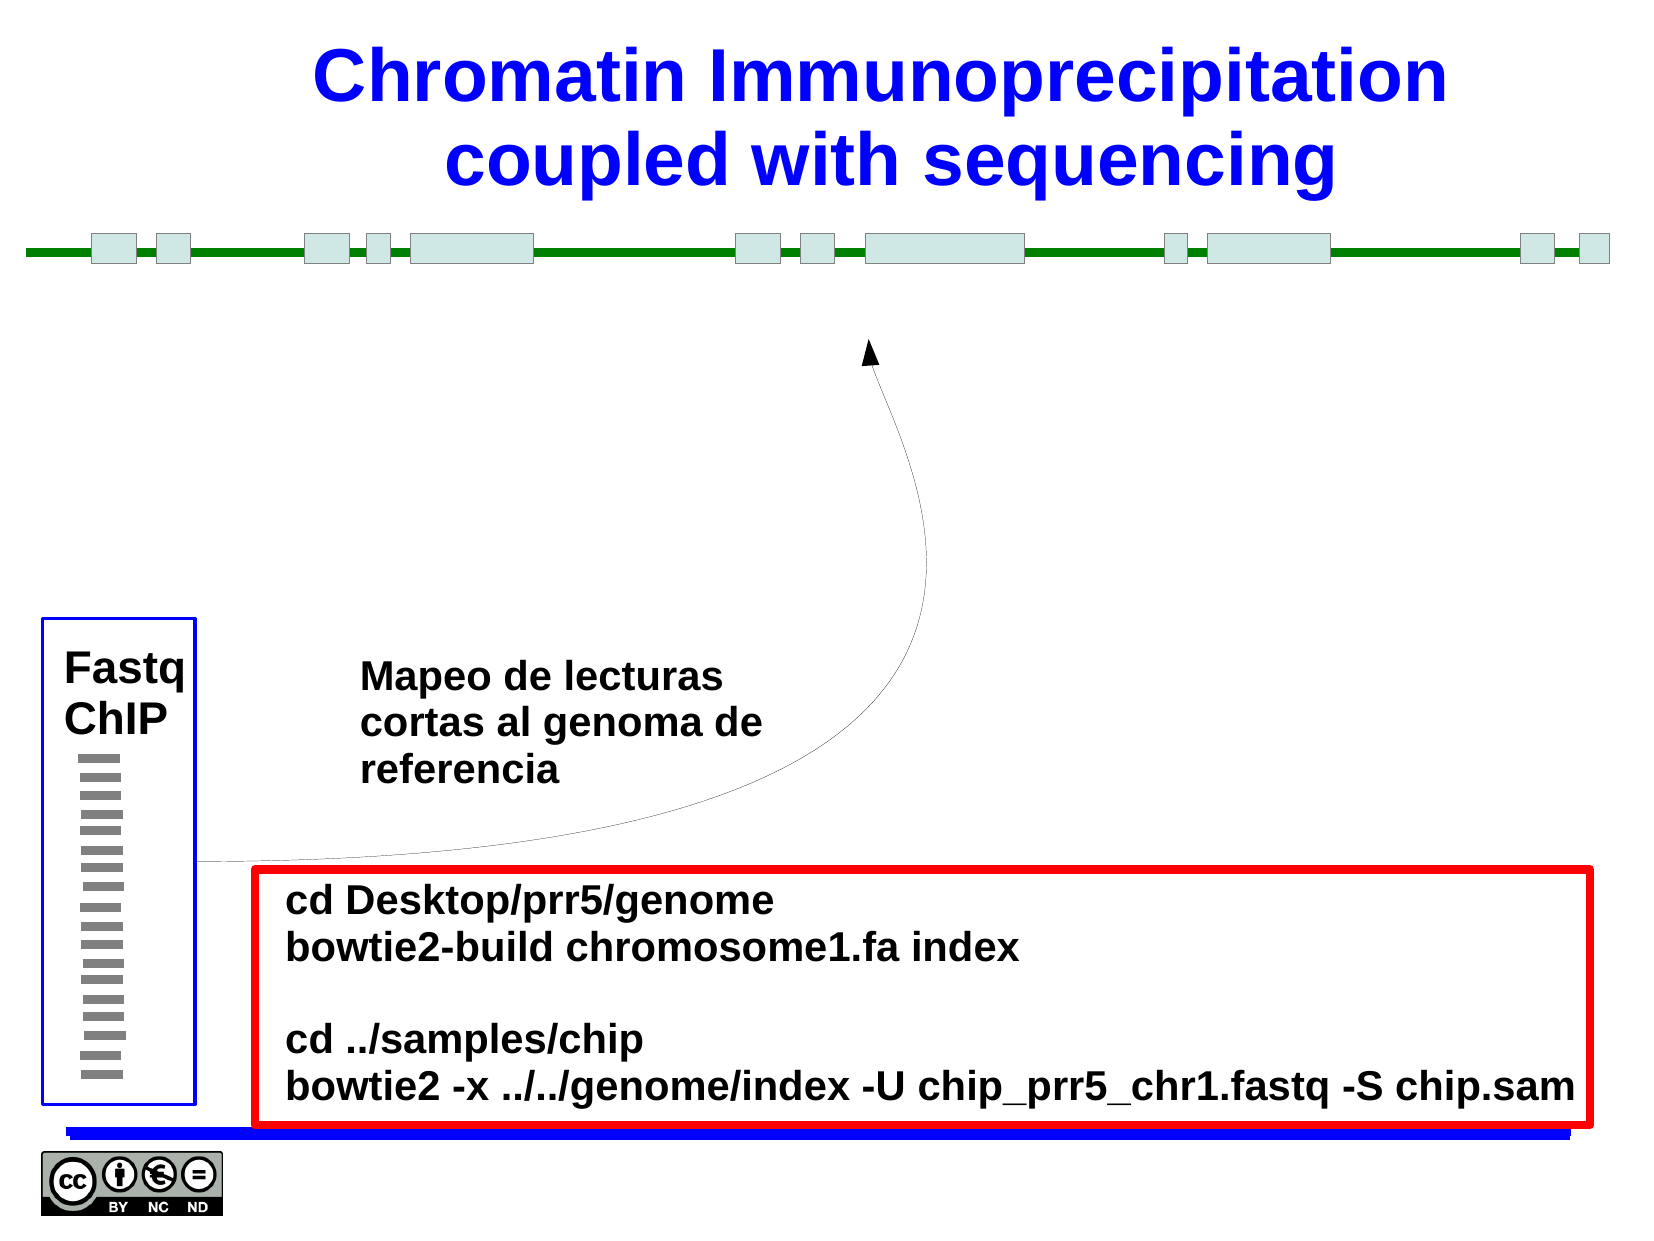

# Chromatin Immunoprecipitation coupled with sequencing
Fastq
ChIP
Mapeo de lecturas cortas al genoma de referencia
cd Desktop/prr5/genome
bowtie2-build chromosome1.fa index
cd ../samples/chip
bowtie2 -x ../../genome/index -U chip_prr5_chr1.fastq -S chip.sam